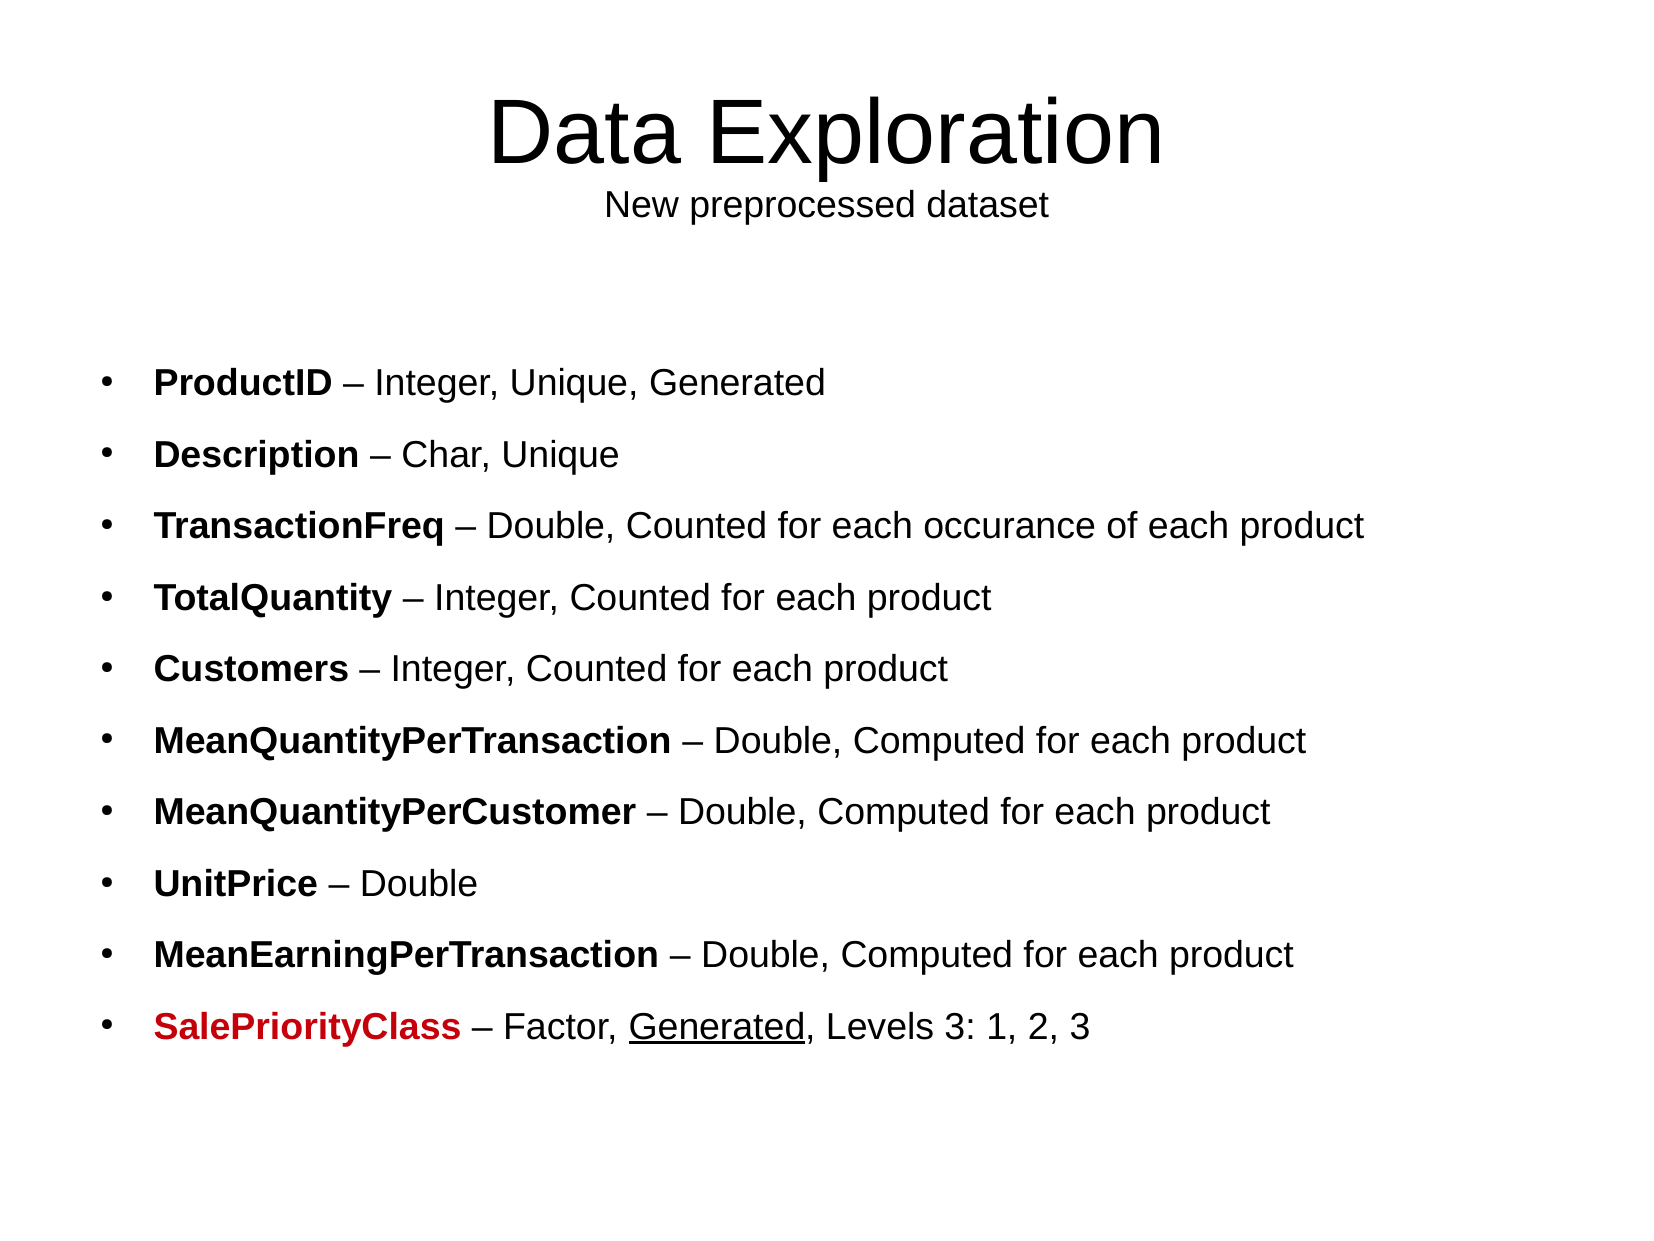

# Data Exploration New preprocessed dataset
ProductID – Integer, Unique, Generated
Description – Char, Unique
TransactionFreq – Double, Counted for each occurance of each product
TotalQuantity – Integer, Counted for each product
Customers – Integer, Counted for each product
MeanQuantityPerTransaction – Double, Computed for each product
MeanQuantityPerCustomer – Double, Computed for each product
UnitPrice – Double
MeanEarningPerTransaction – Double, Computed for each product
SalePriorityClass – Factor, Generated, Levels 3: 1, 2, 3